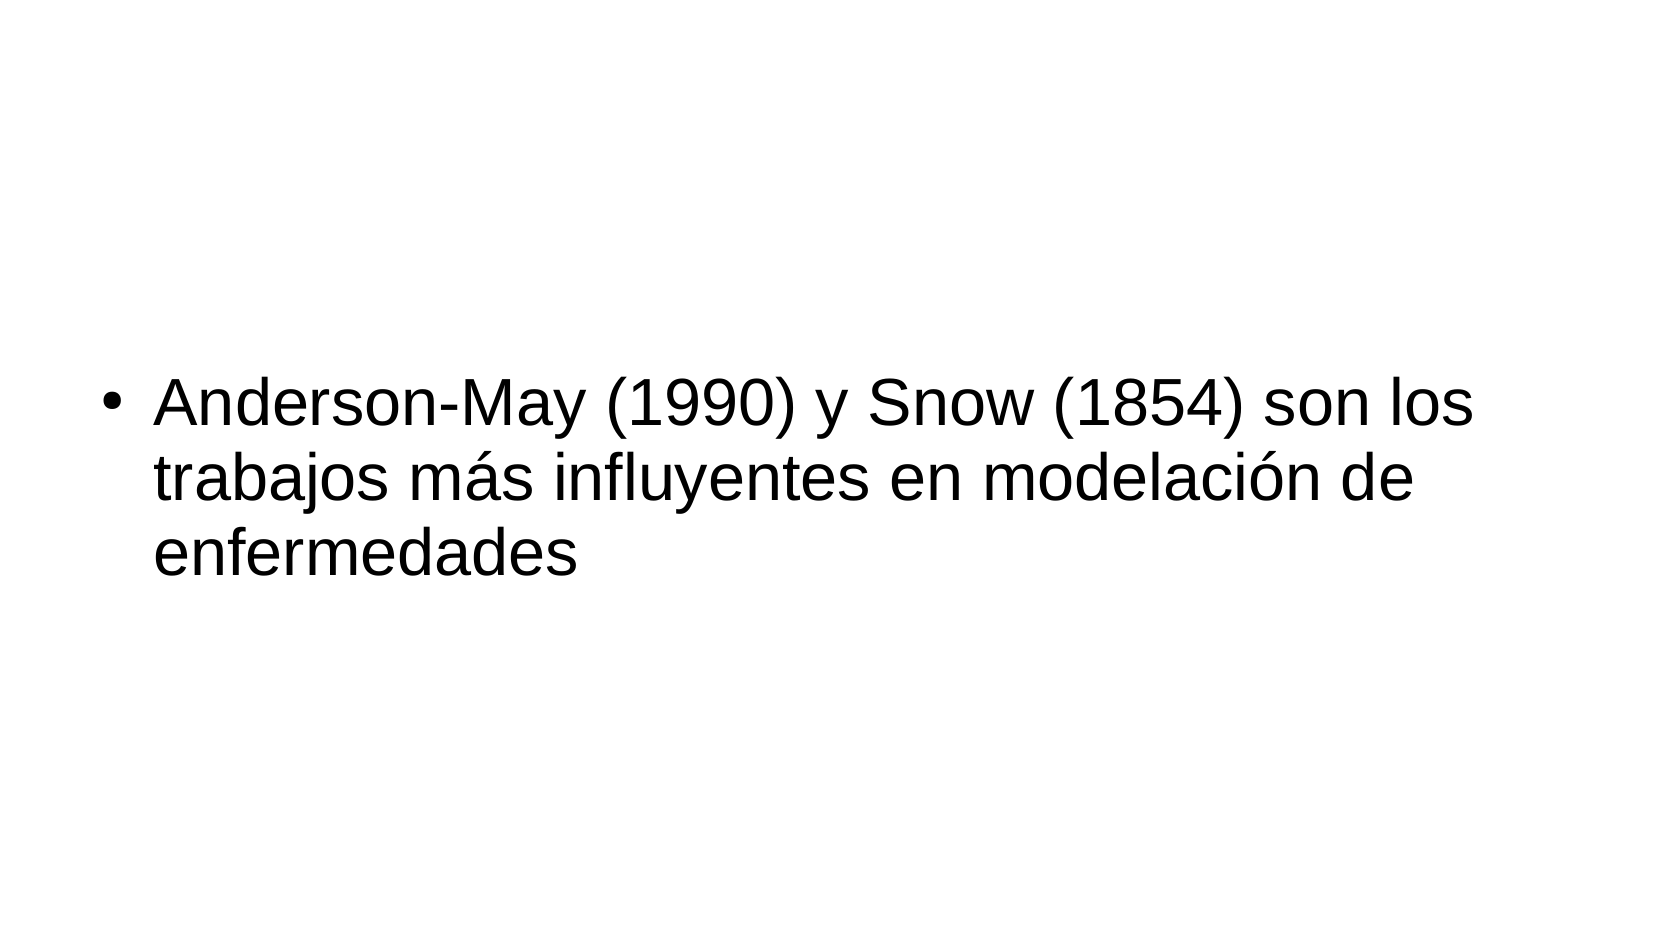

# Anderson-May (1990) y Snow (1854) son los trabajos más influyentes en modelación de enfermedades